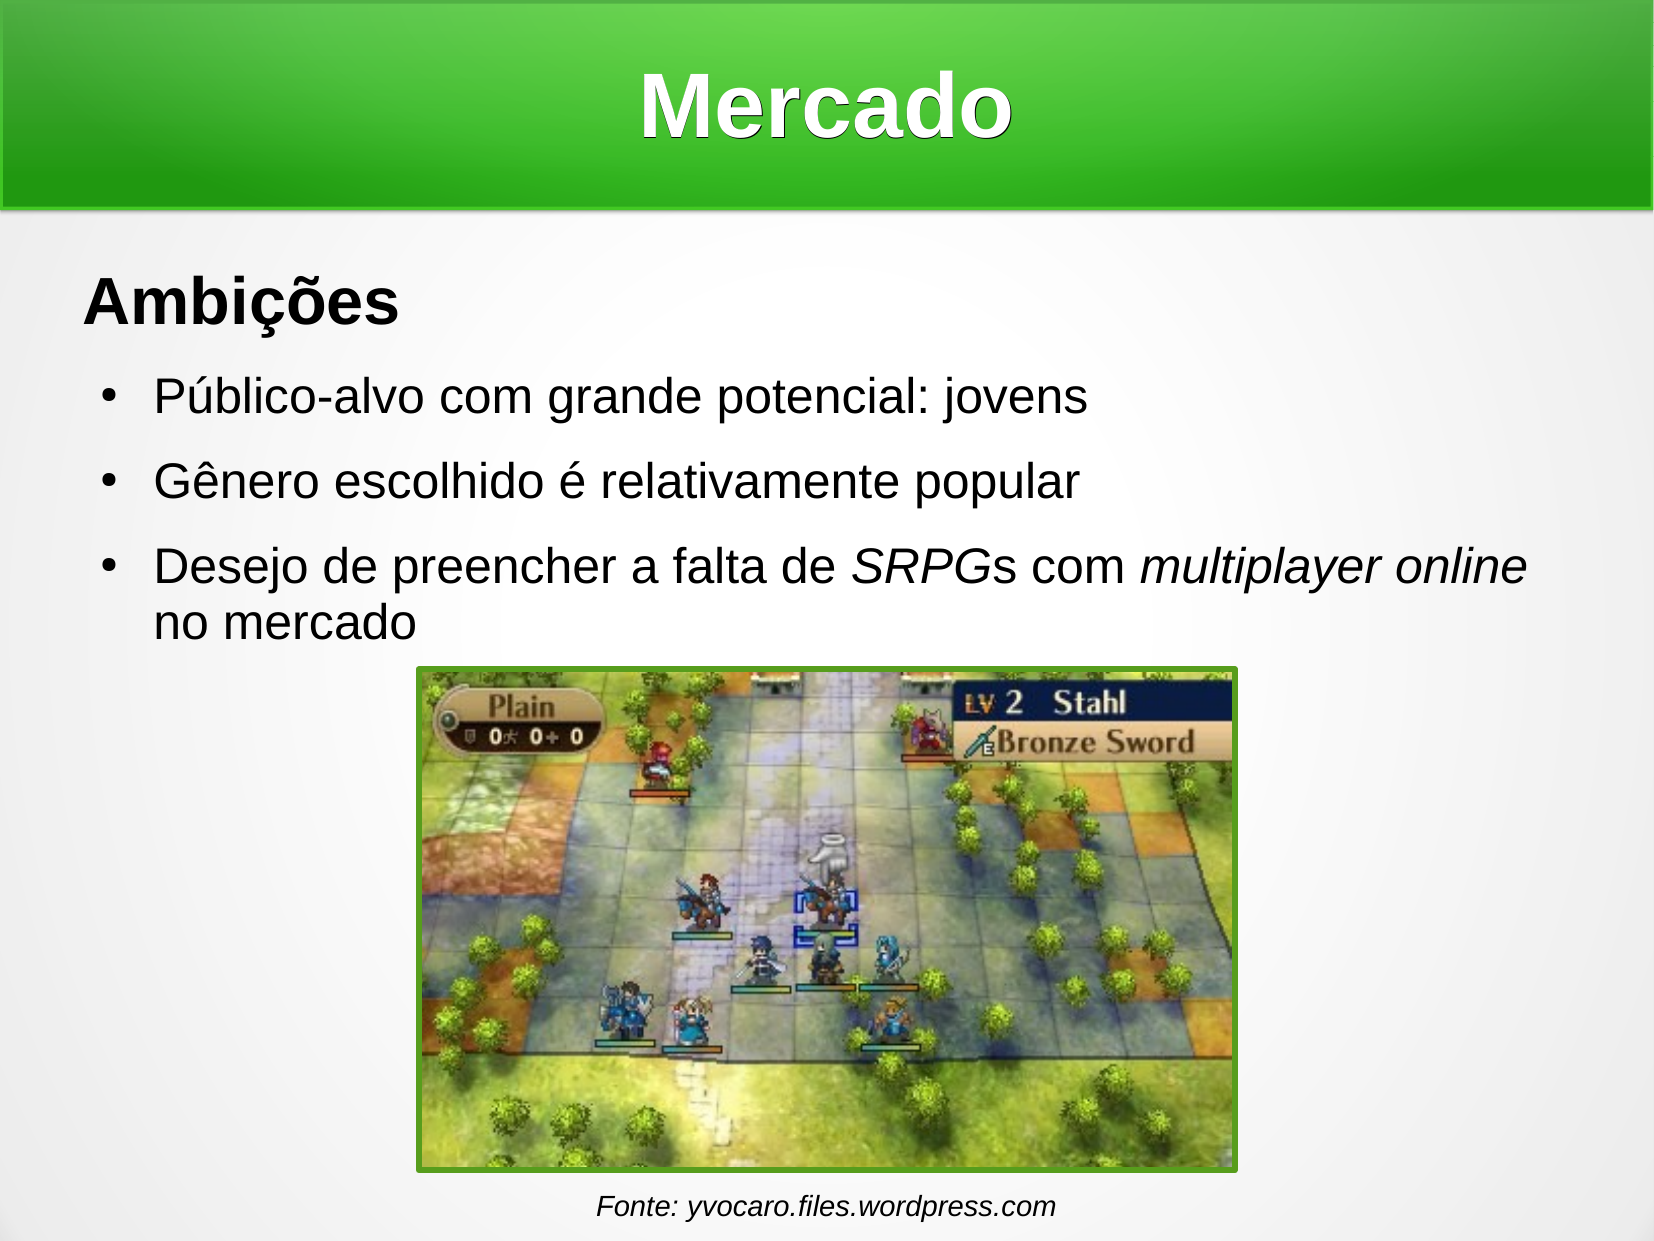

# Mercado
Ambições
Público-alvo com grande potencial: jovens
Gênero escolhido é relativamente popular
Desejo de preencher a falta de SRPGs com multiplayer online no mercado
Fonte: yvocaro.files.wordpress.com